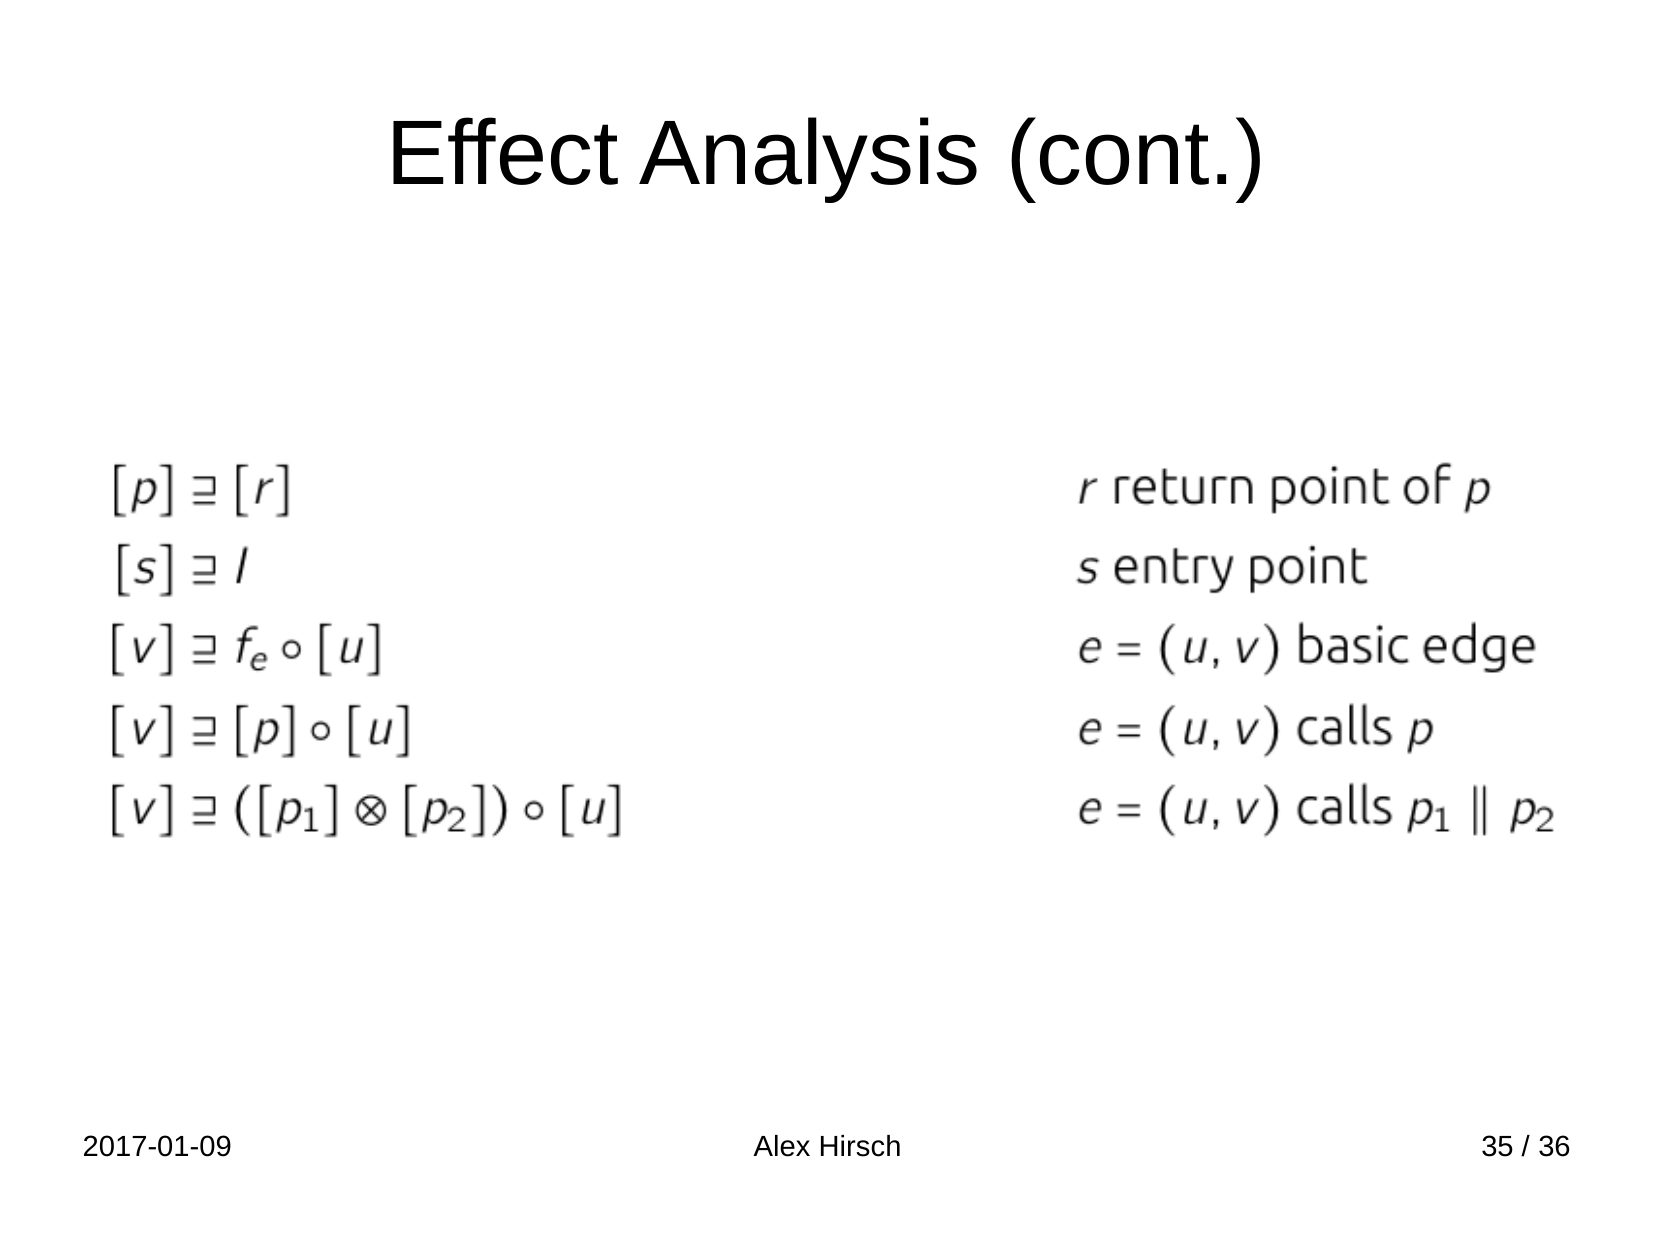

# Effect Analysis (cont.)
2017-01-09
Alex Hirsch
35